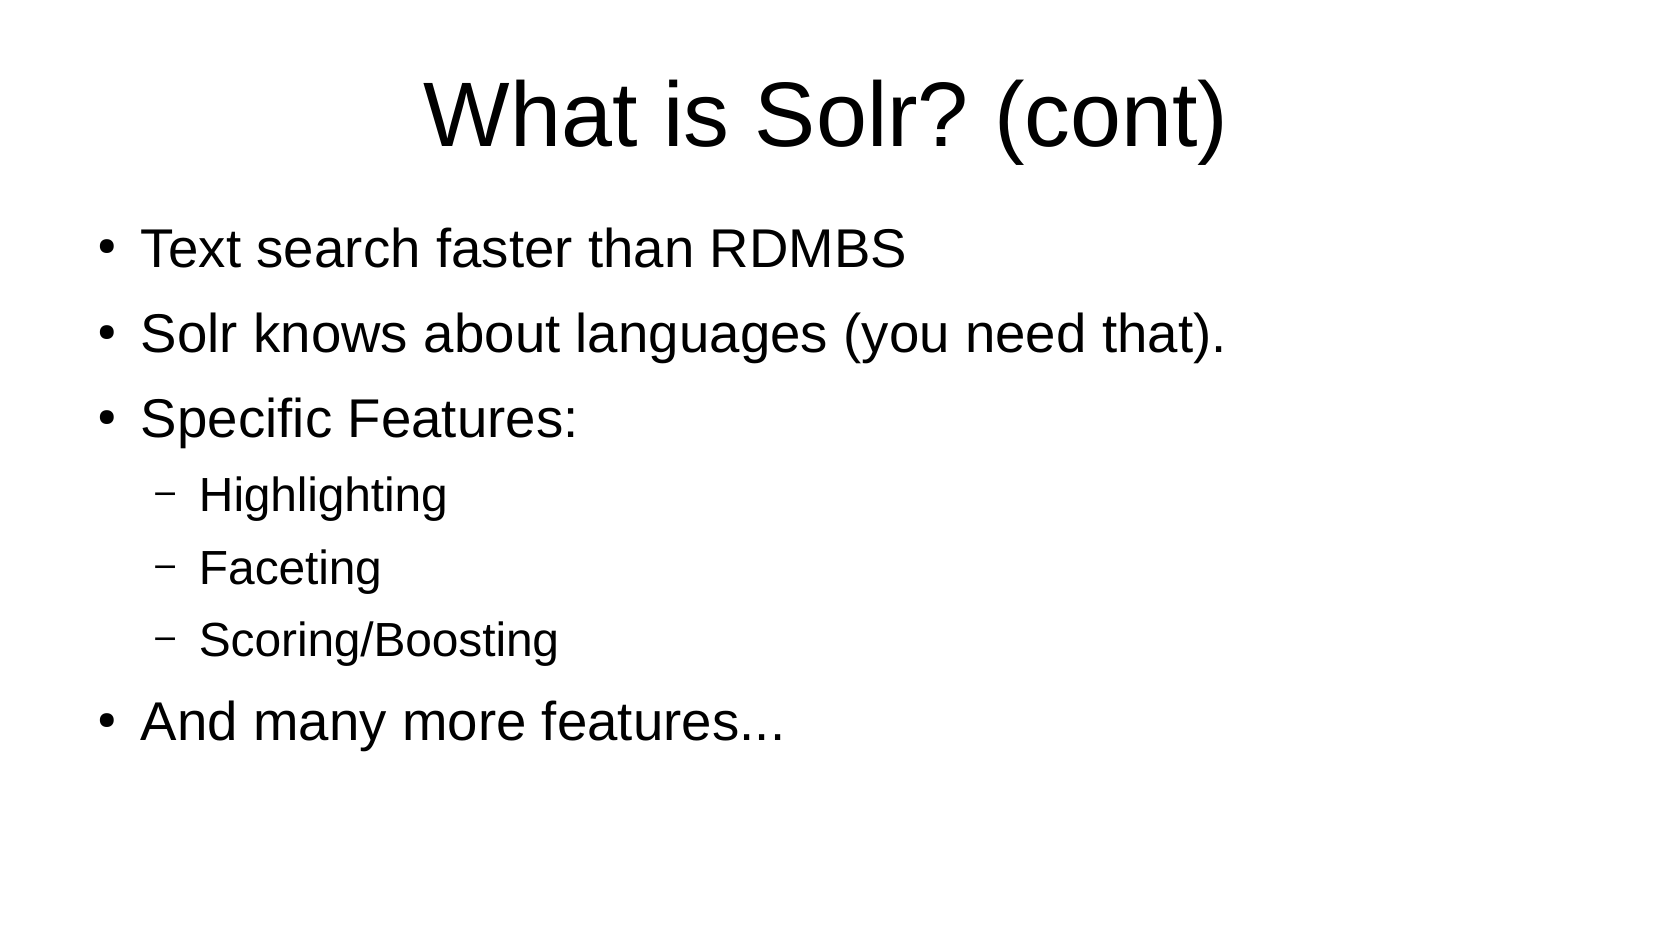

# What is Solr? (cont)
Text search faster than RDMBS
Solr knows about languages (you need that).
Specific Features:
Highlighting
Faceting
Scoring/Boosting
And many more features...